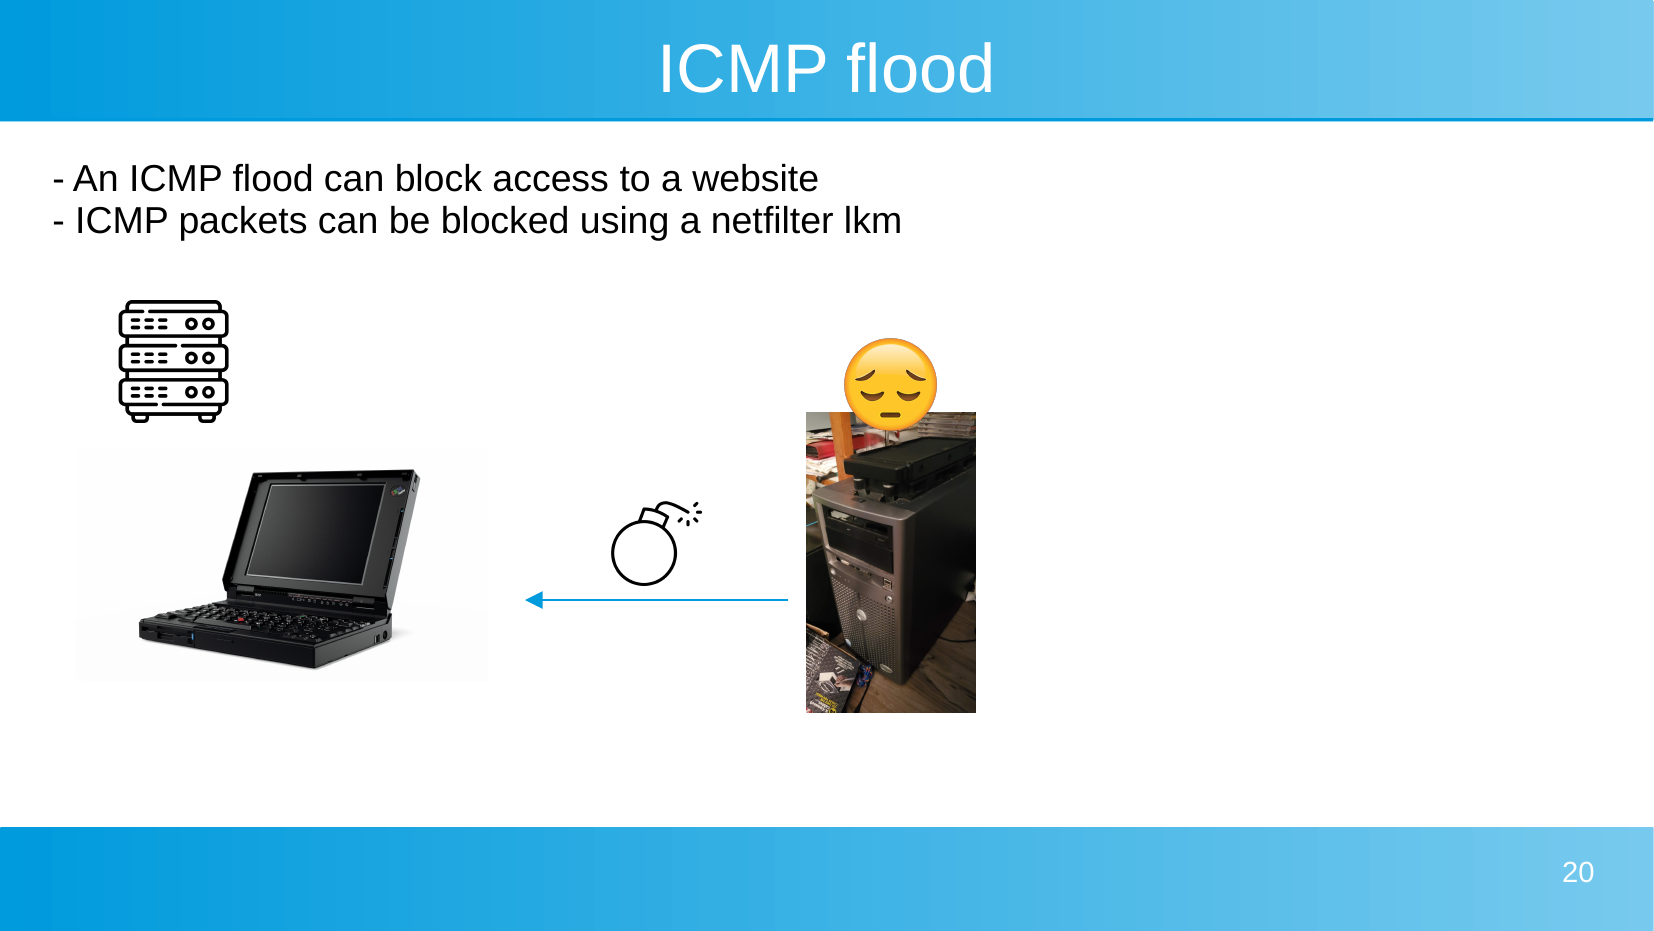

# ICMP flood
­- An ICMP flood can block access to a website
- ICMP packets can be blocked using a netfilter lkm
20